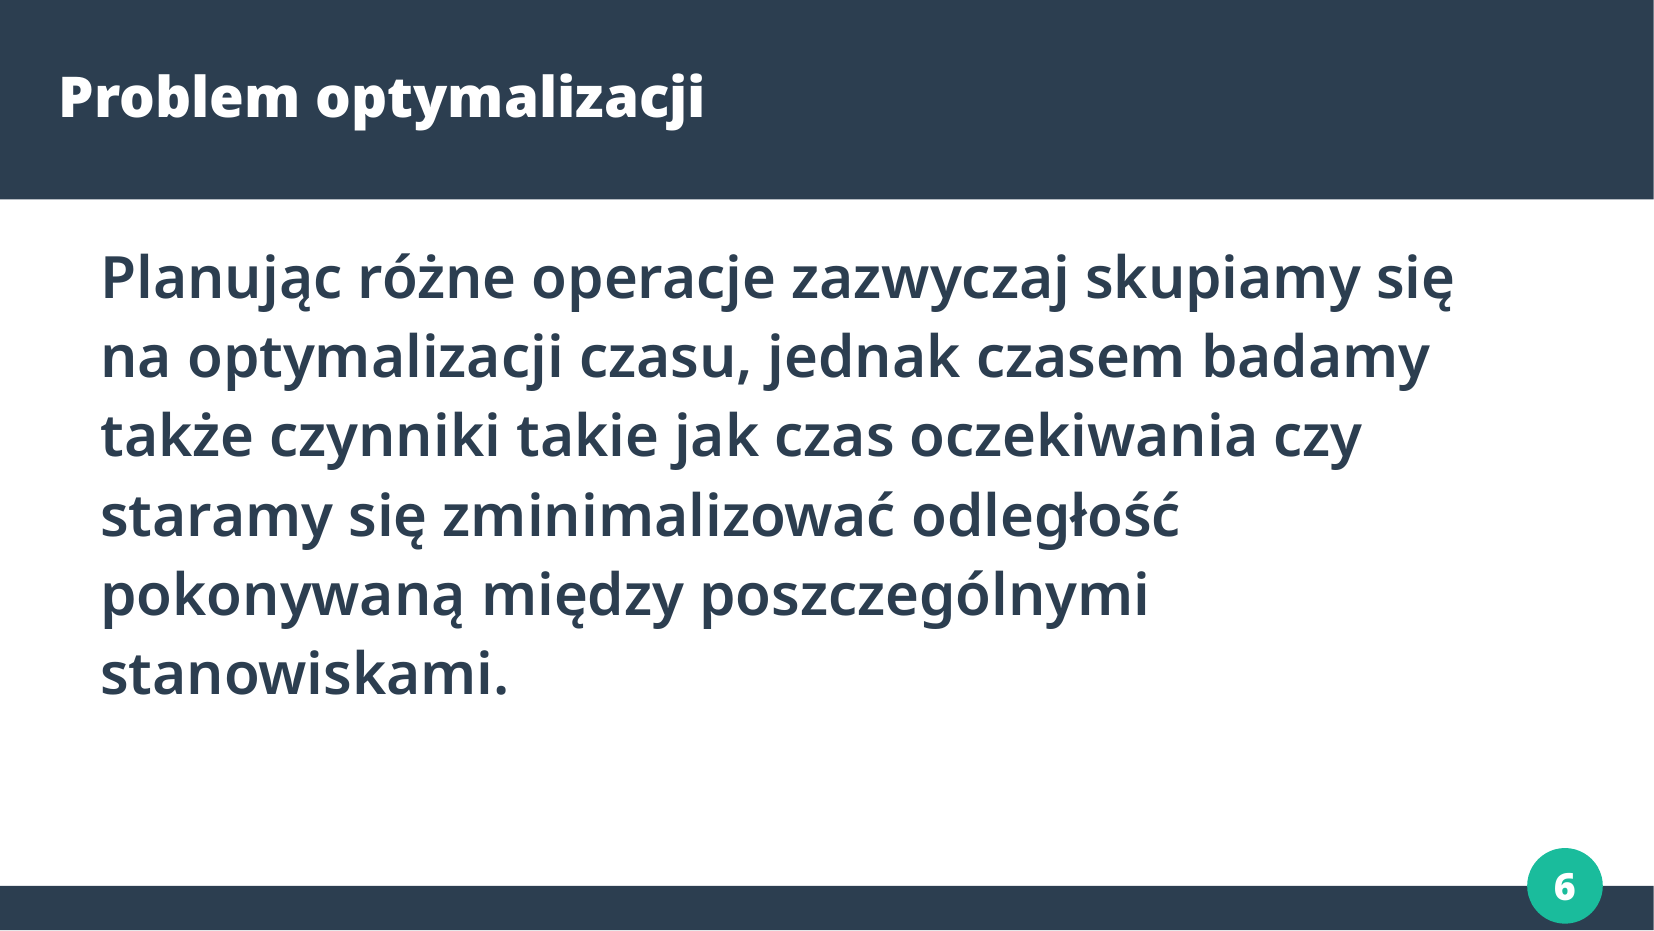

# Problem optymalizacji
Planując różne operacje zazwyczaj skupiamy się na optymalizacji czasu, jednak czasem badamy także czynniki takie jak czas oczekiwania czy staramy się zminimalizować odległość pokonywaną między poszczególnymi stanowiskami.